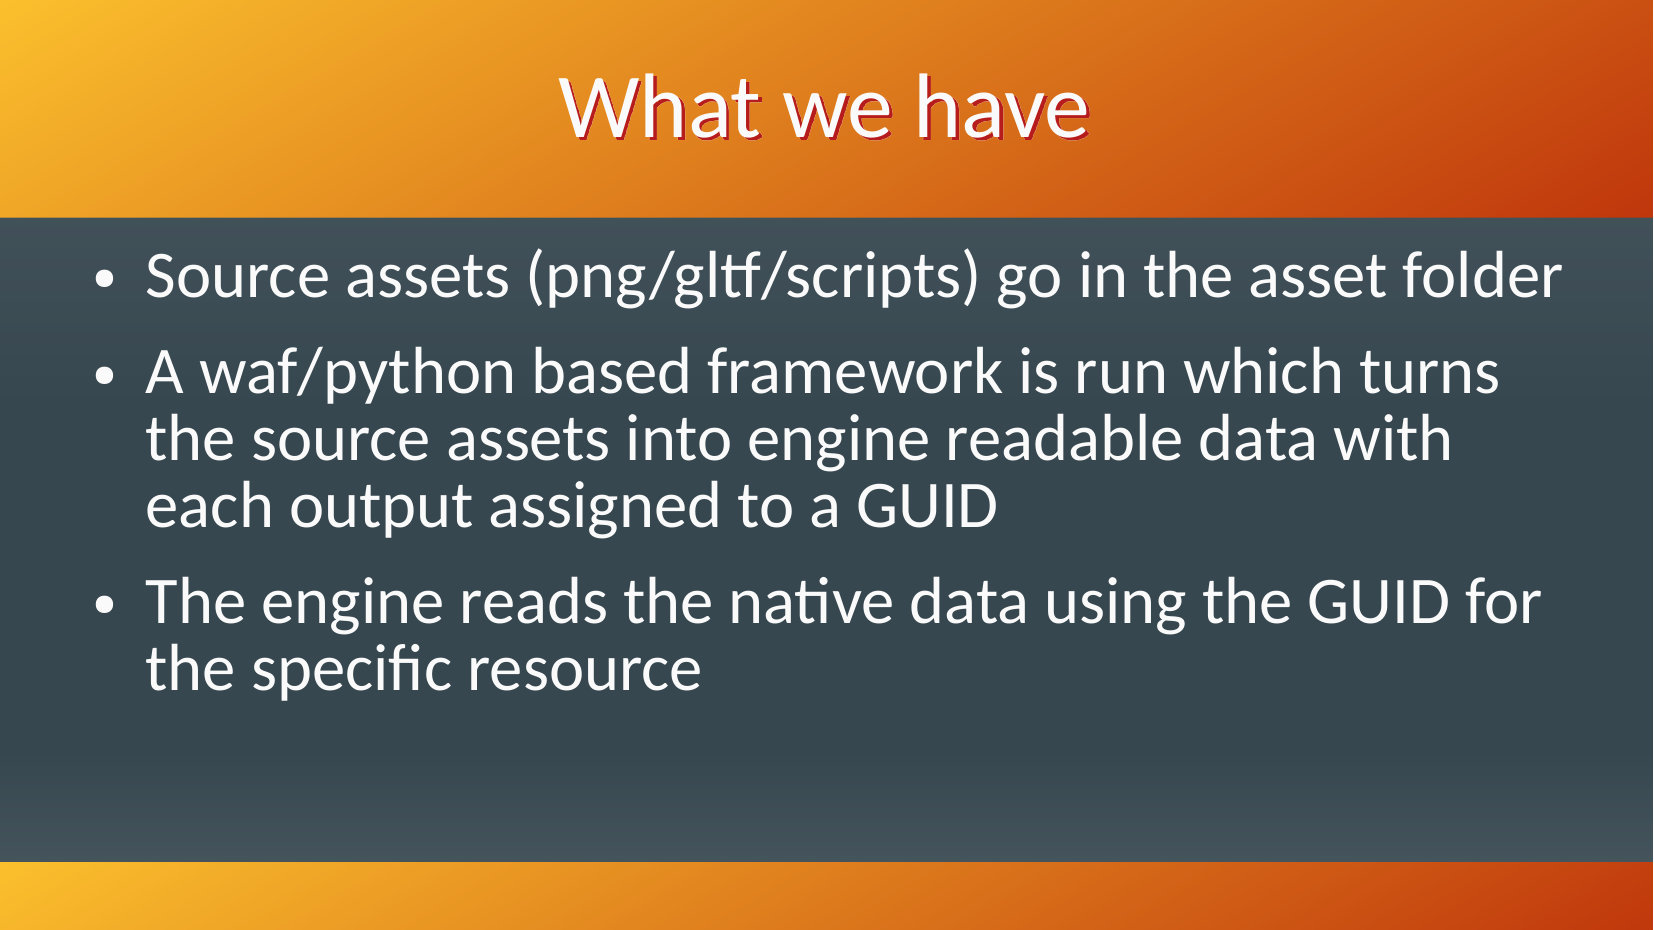

# What we have
Source assets (png/gltf/scripts) go in the asset folder
A waf/python based framework is run which turns the source assets into engine readable data with each output assigned to a GUID
The engine reads the native data using the GUID for the specific resource